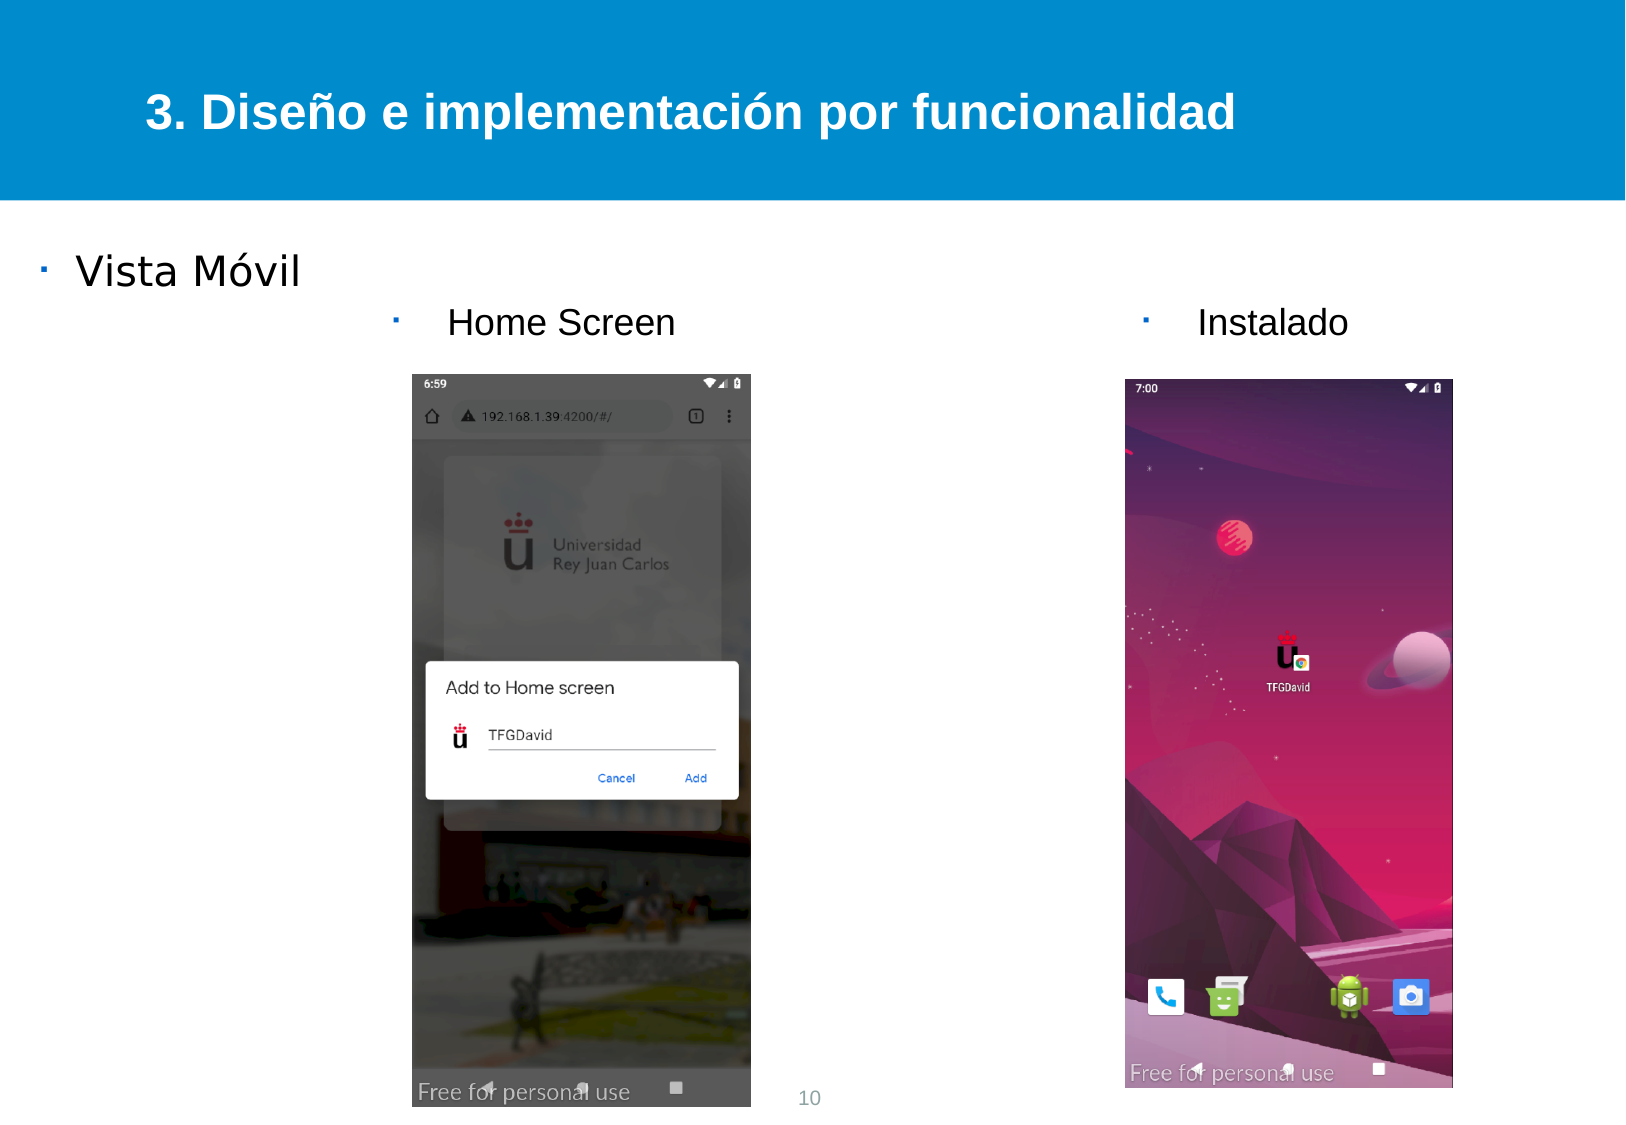

# 3. Diseño e implementación por funcionalidad
Home Screen
Instalado
Vista Móvil